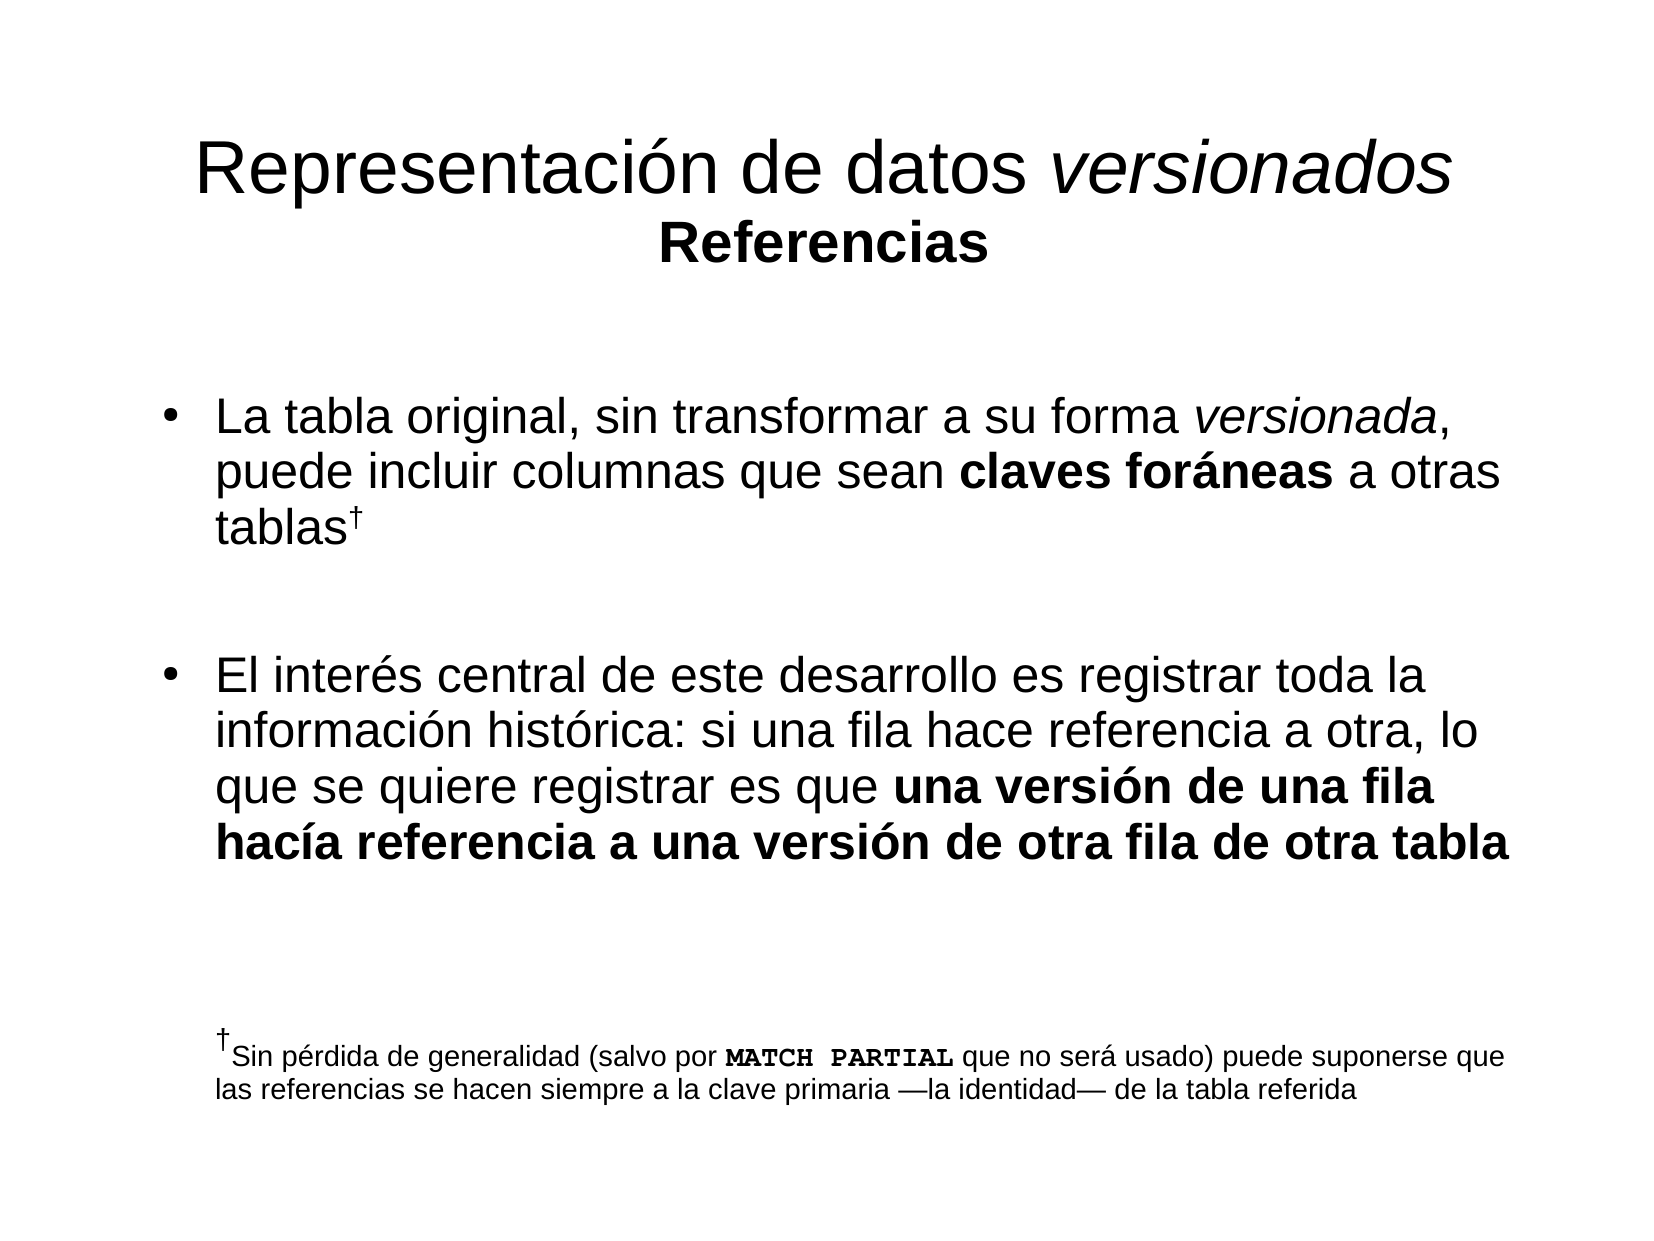

# Representación de datos versionados Referencias
La tabla original, sin transformar a su forma versionada, puede incluir columnas que sean claves foráneas a otras tablas†
El interés central de este desarrollo es registrar toda la información histórica: si una fila hace referencia a otra, lo que se quiere registrar es que una versión de una fila hacía referencia a una versión de otra fila de otra tabla
†Sin pérdida de generalidad (salvo por MATCH PARTIAL que no será usado) puede suponerse que las referencias se hacen siempre a la clave primaria —la identidad— de la tabla referida